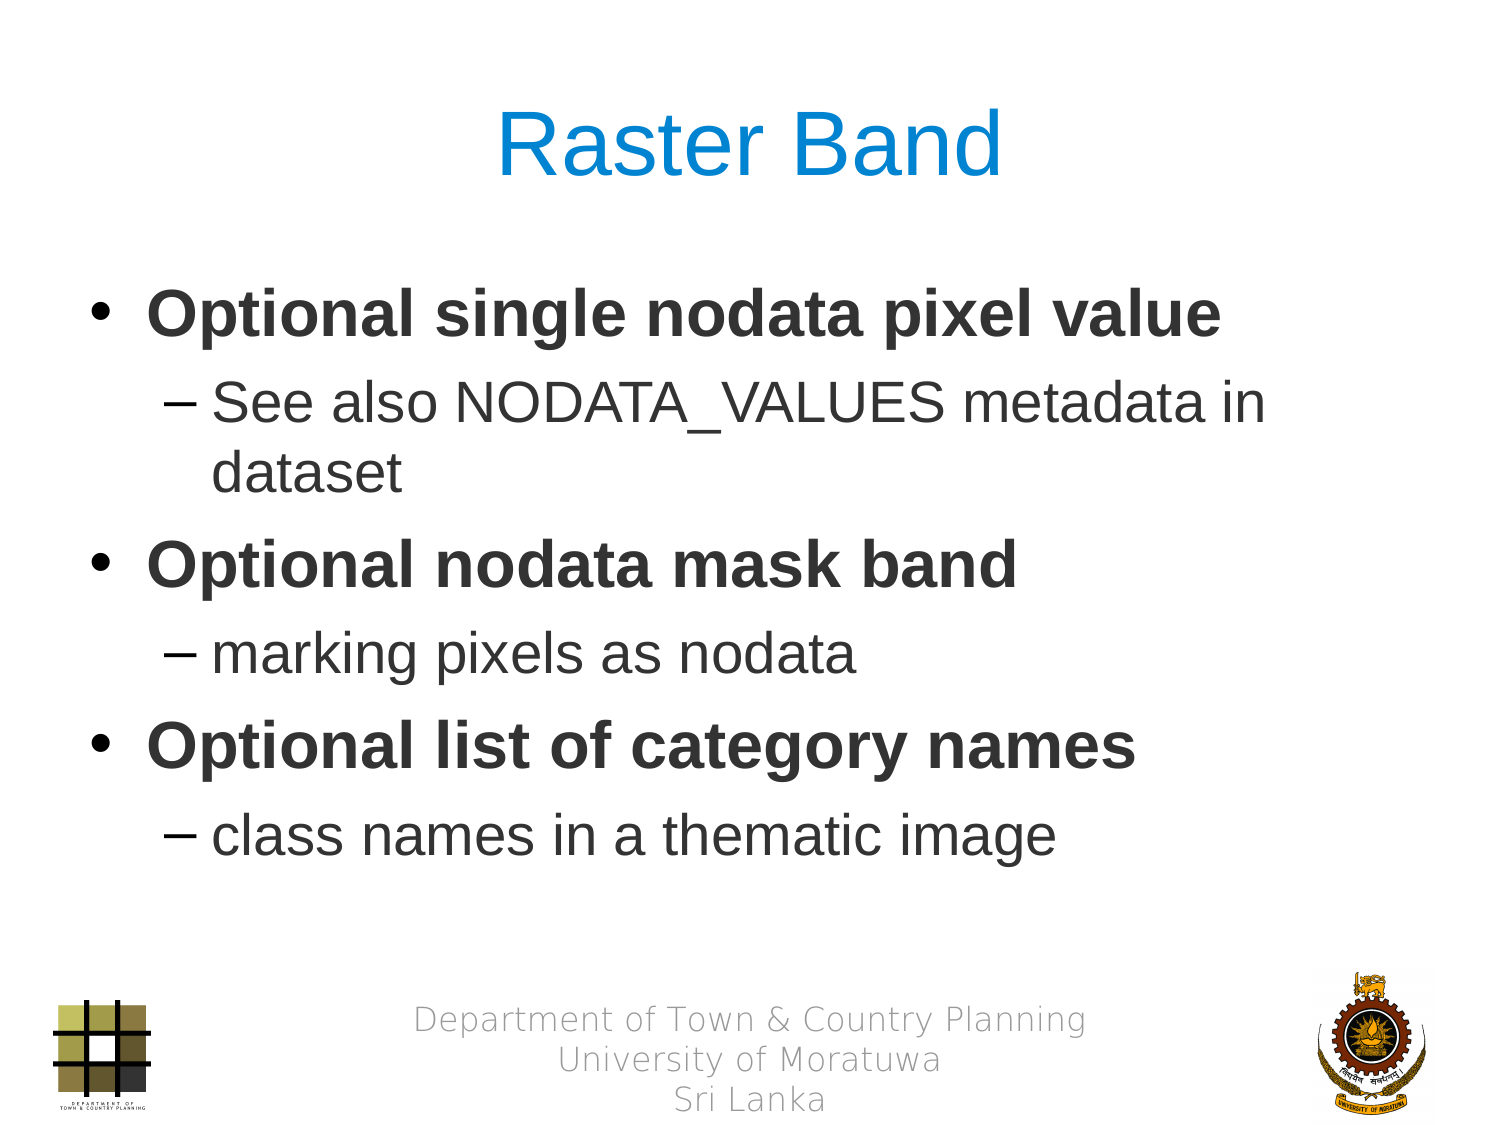

# Raster Band
Optional single nodata pixel value
See also NODATA_VALUES metadata in dataset
Optional nodata mask band
marking pixels as nodata
Optional list of category names
class names in a thematic image